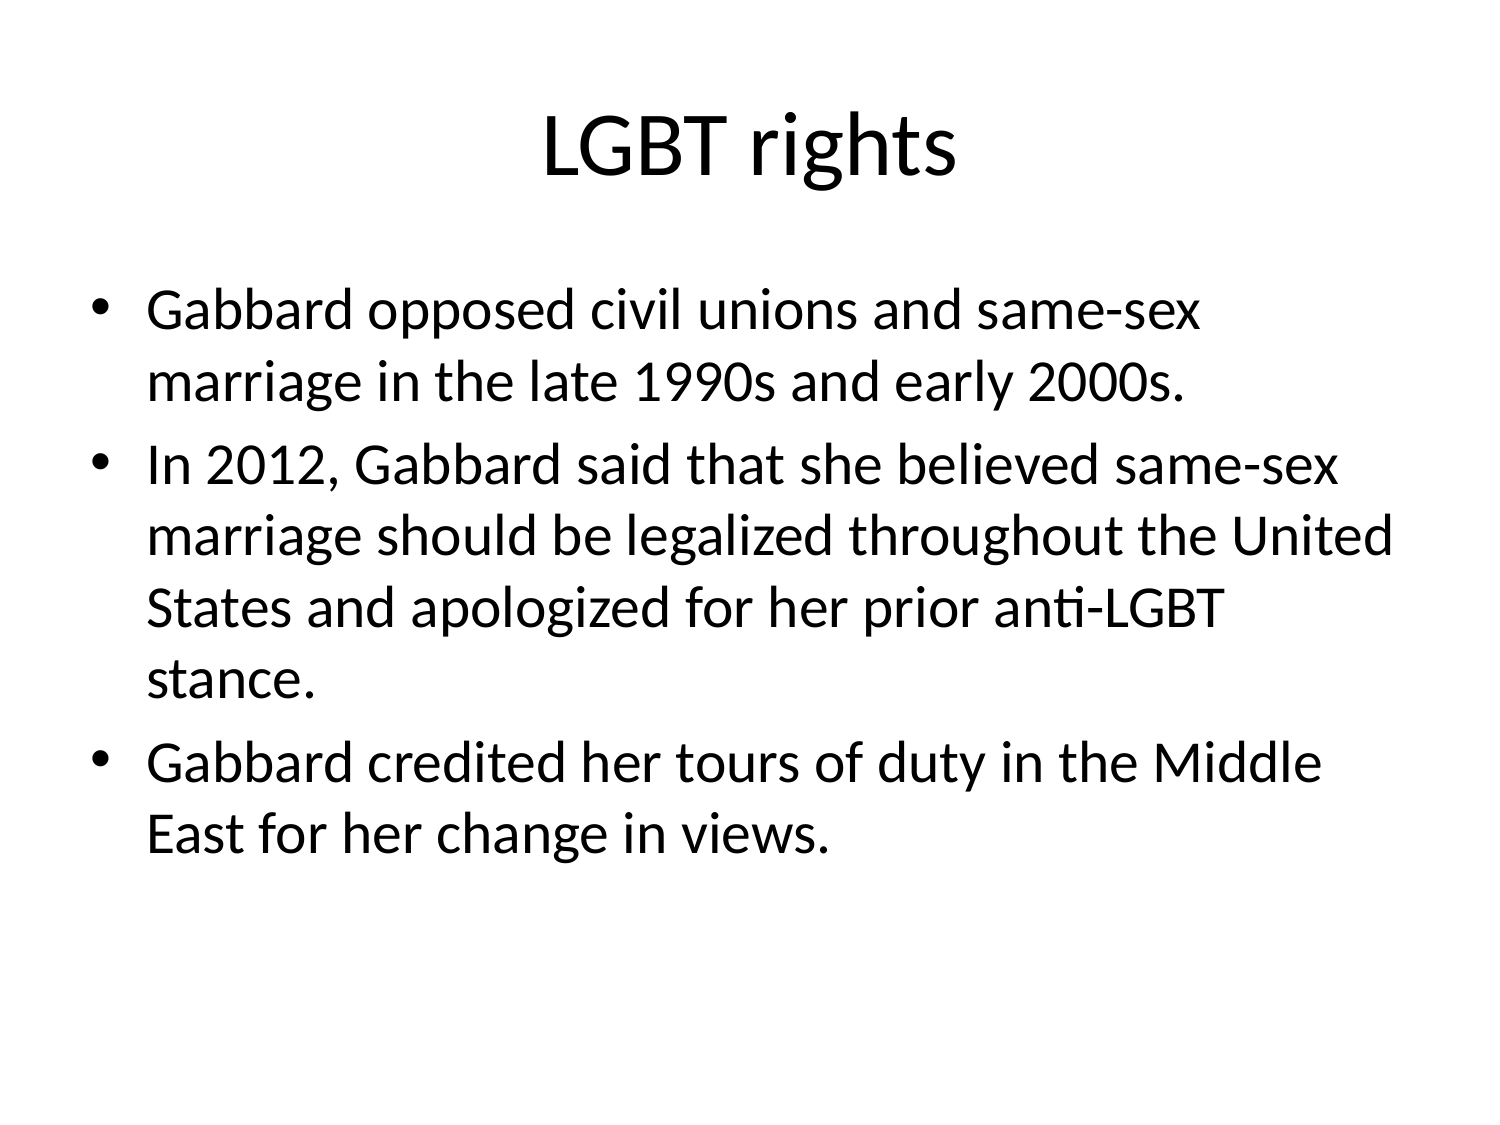

# LGBT rights
Gabbard opposed civil unions and same-sex marriage in the late 1990s and early 2000s.
In 2012, Gabbard said that she believed same-sex marriage should be legalized throughout the United States and apologized for her prior anti-LGBT stance.
Gabbard credited her tours of duty in the Middle East for her change in views.